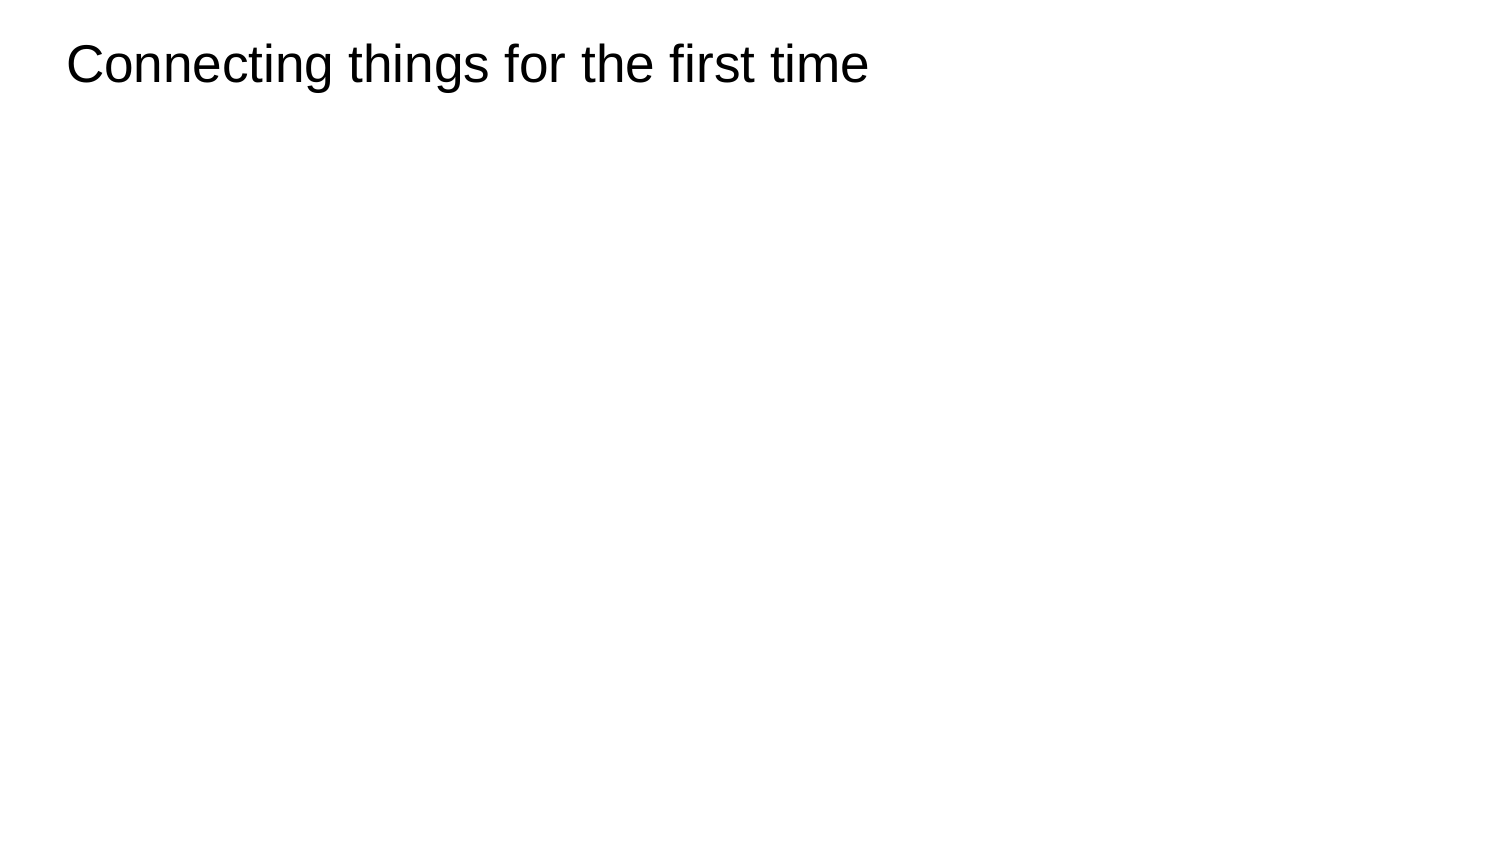

# Connecting things for the first time